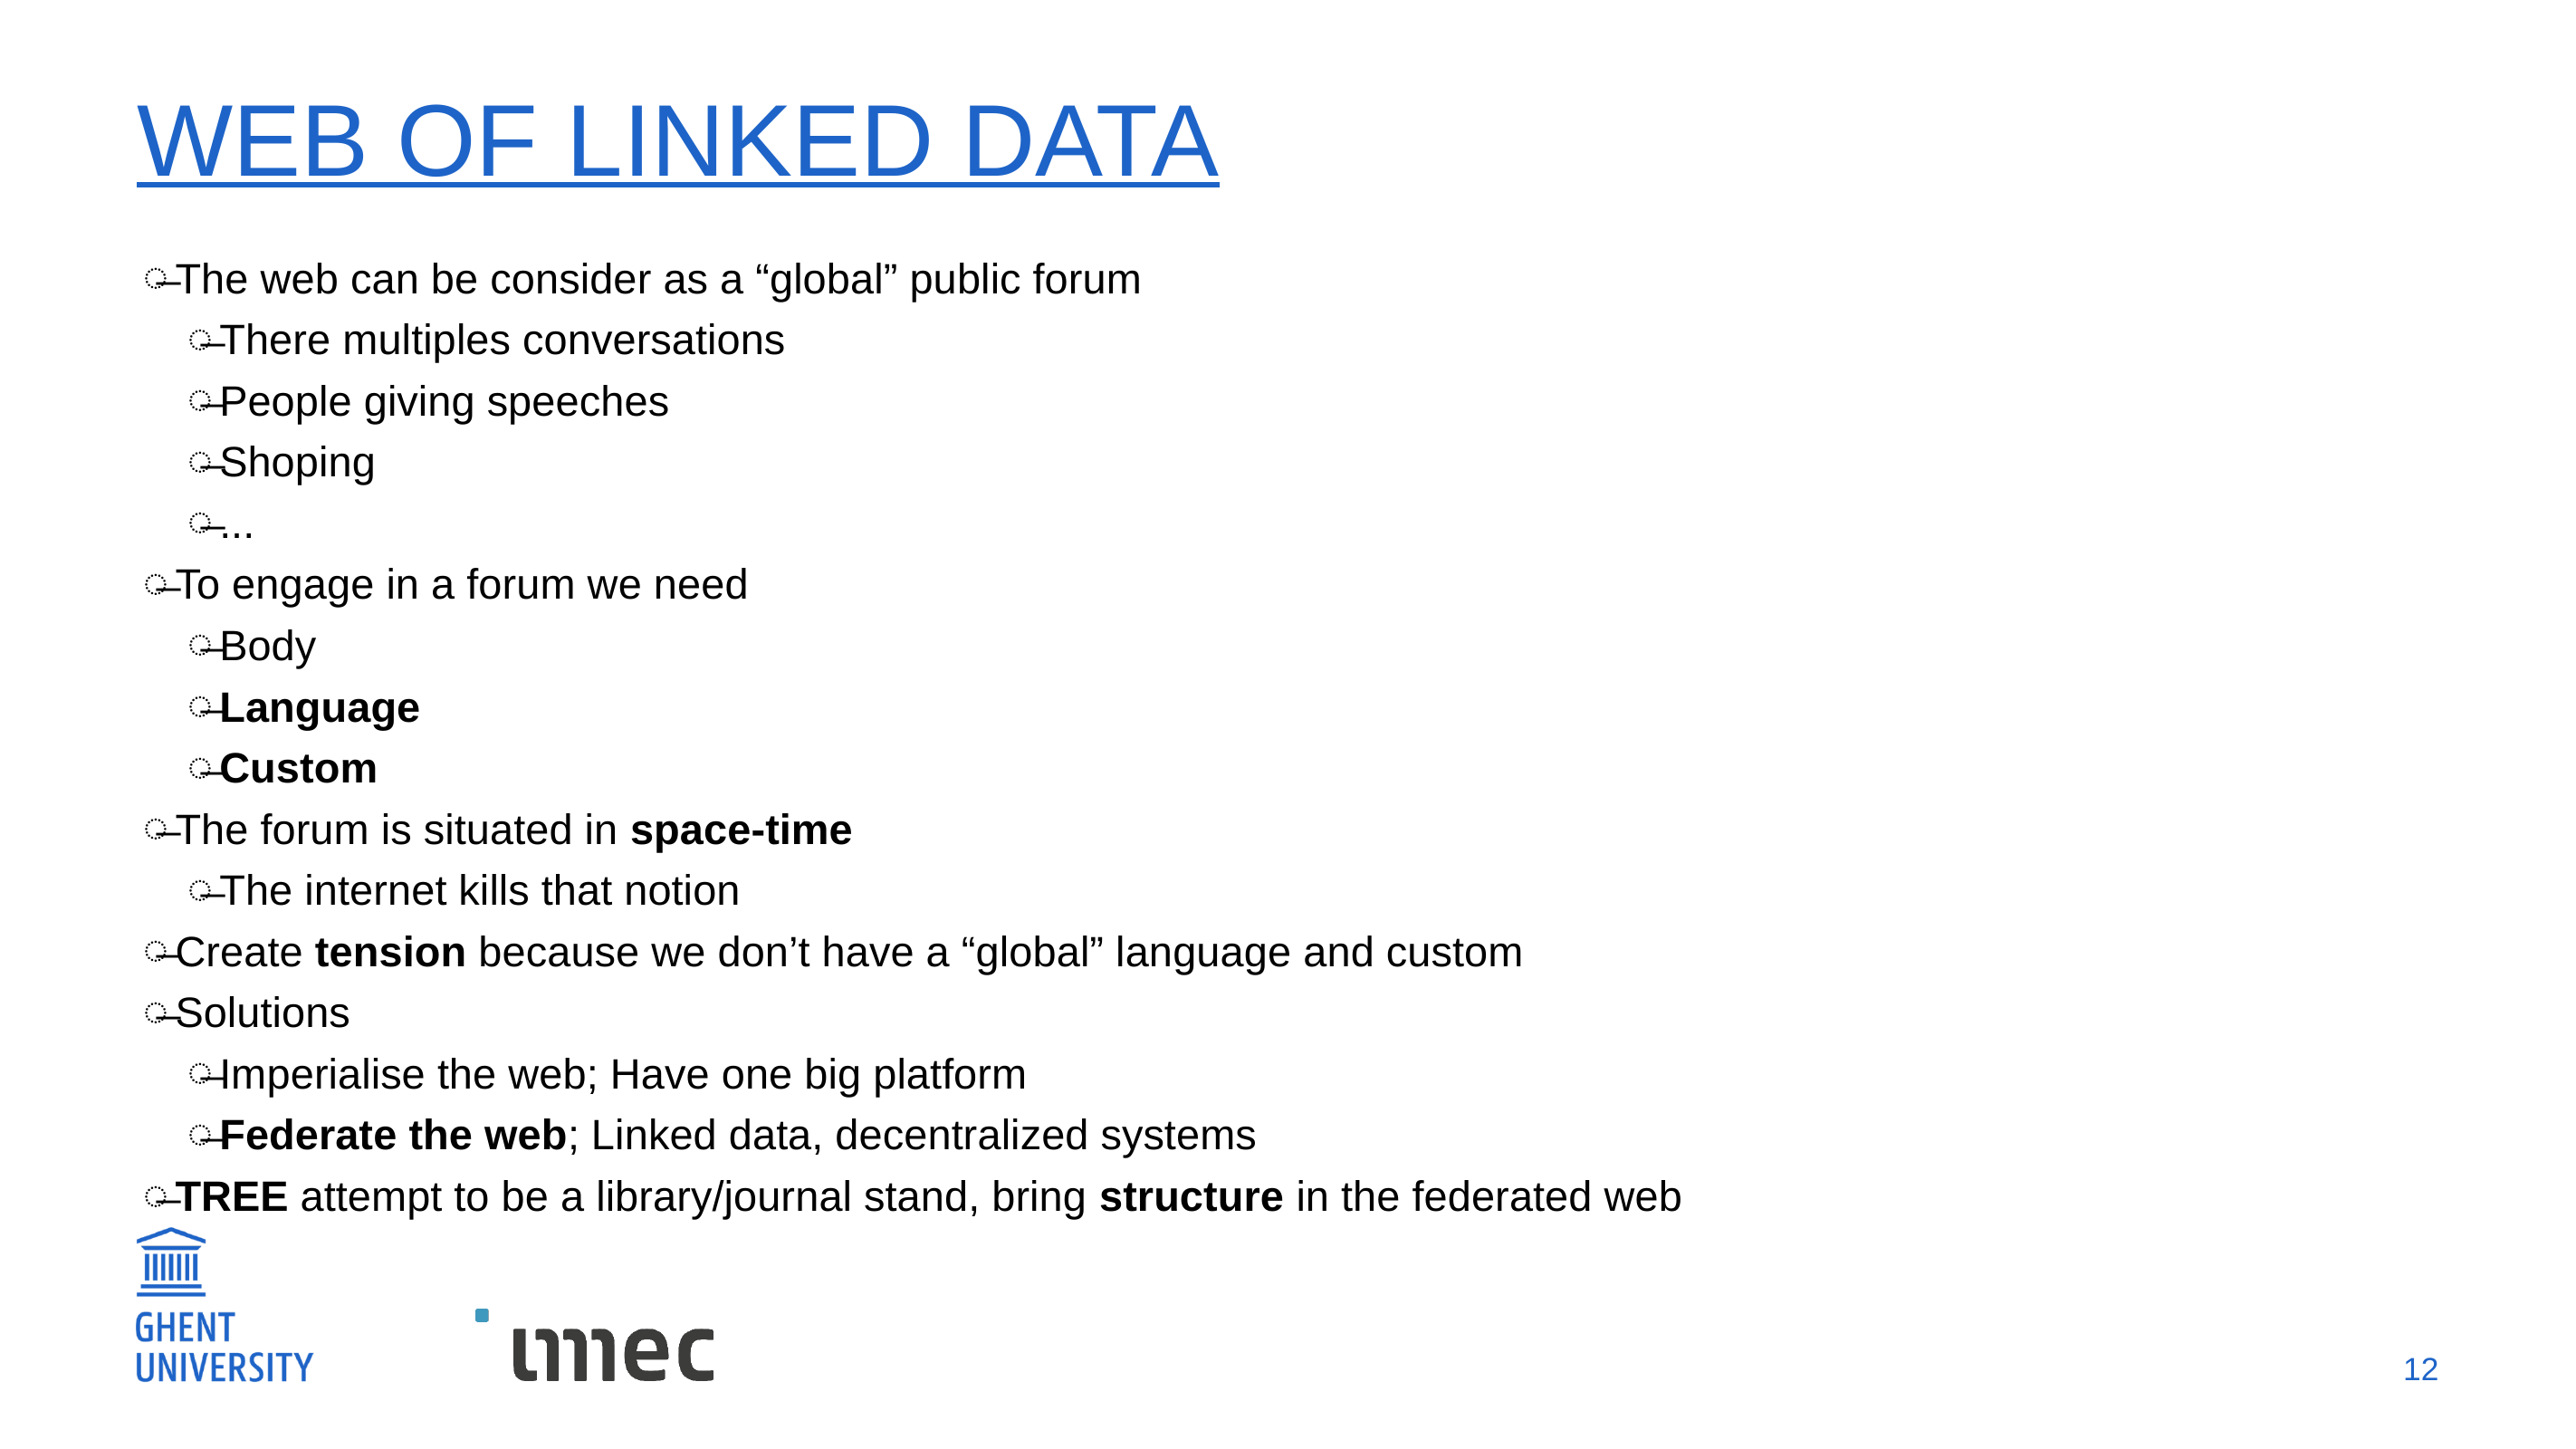

# WEB OF LINKED DATA
The web can be consider as a “global” public forum
There multiples conversations
People giving speeches
Shoping
...
To engage in a forum we need
Body
Language
Custom
The forum is situated in space-time
The internet kills that notion
Create tension because we don’t have a “global” language and custom
Solutions
Imperialise the web; Have one big platform
Federate the web; Linked data, decentralized systems
TREE attempt to be a library/journal stand, bring structure in the federated web